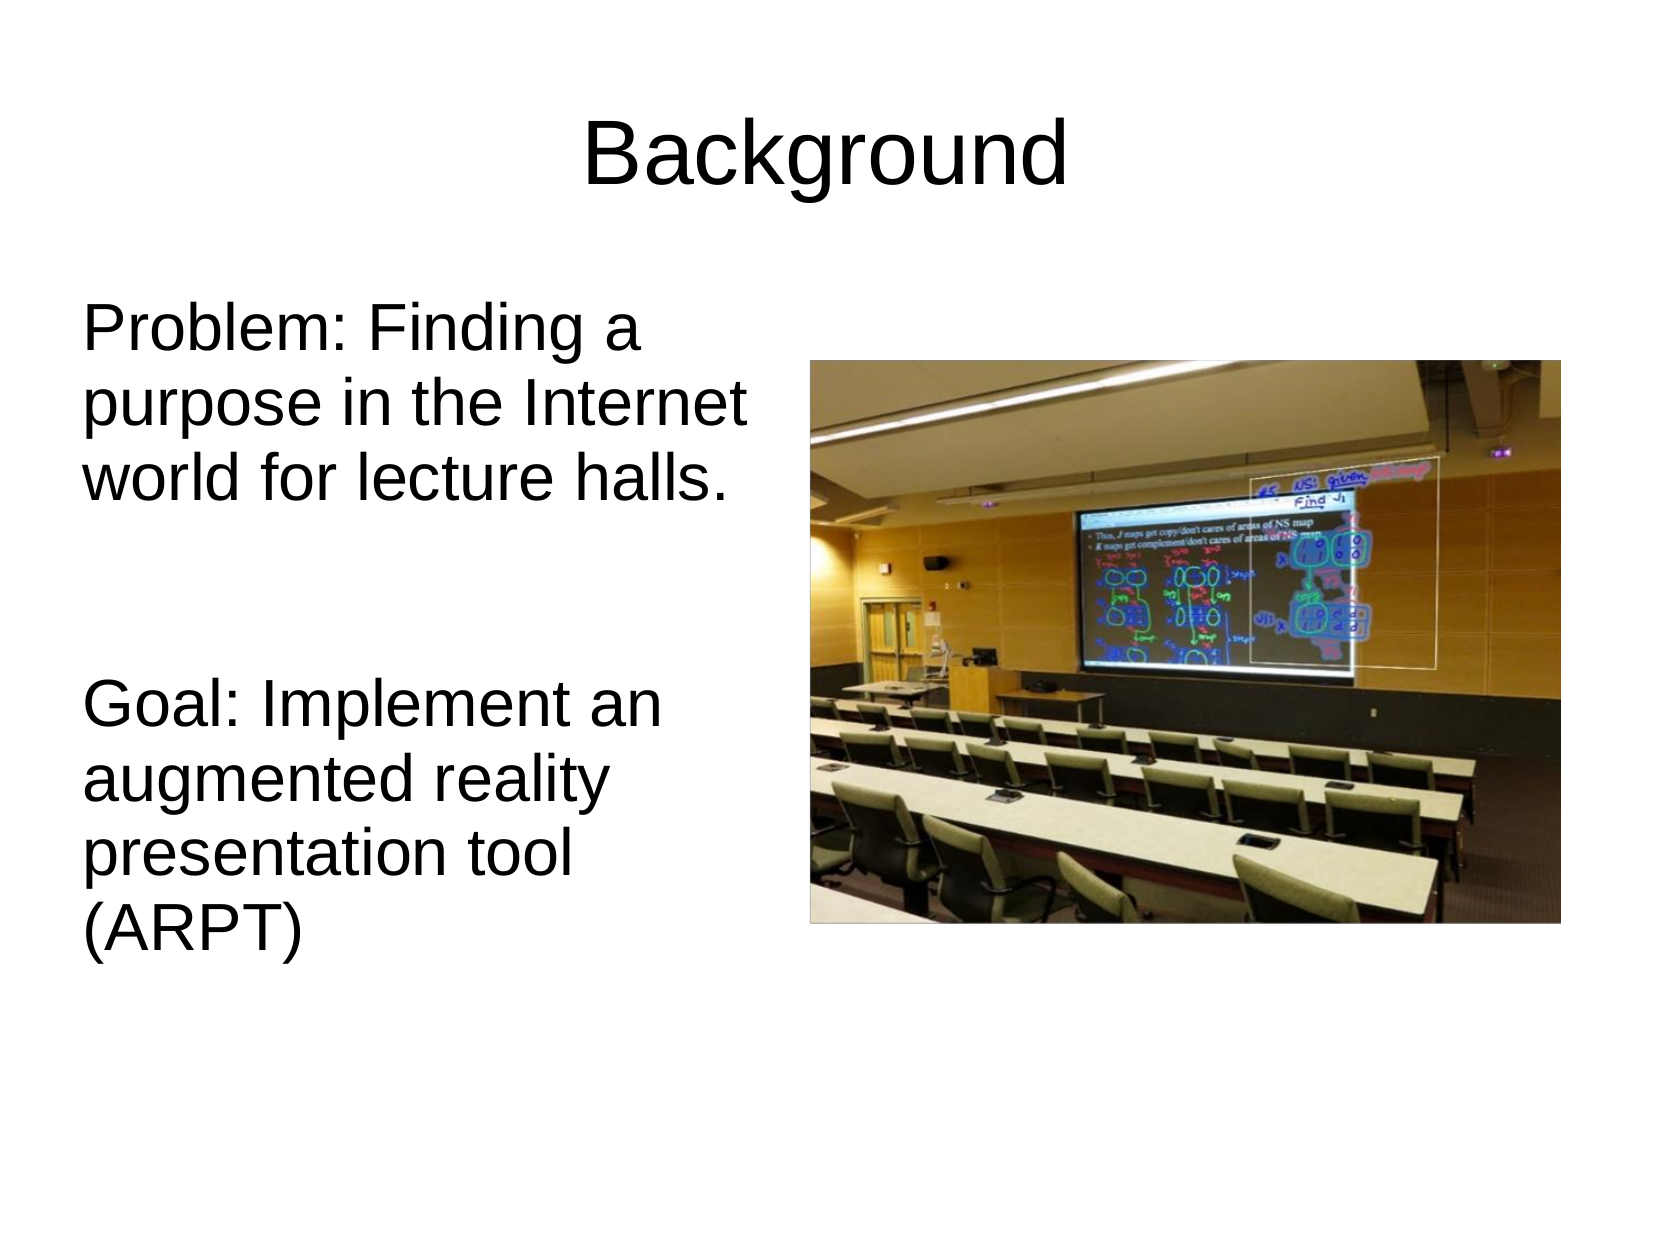

Background
# Problem: Finding a purpose in the Internet world for lecture halls.
Goal: Implement an augmented reality presentation tool (ARPT)